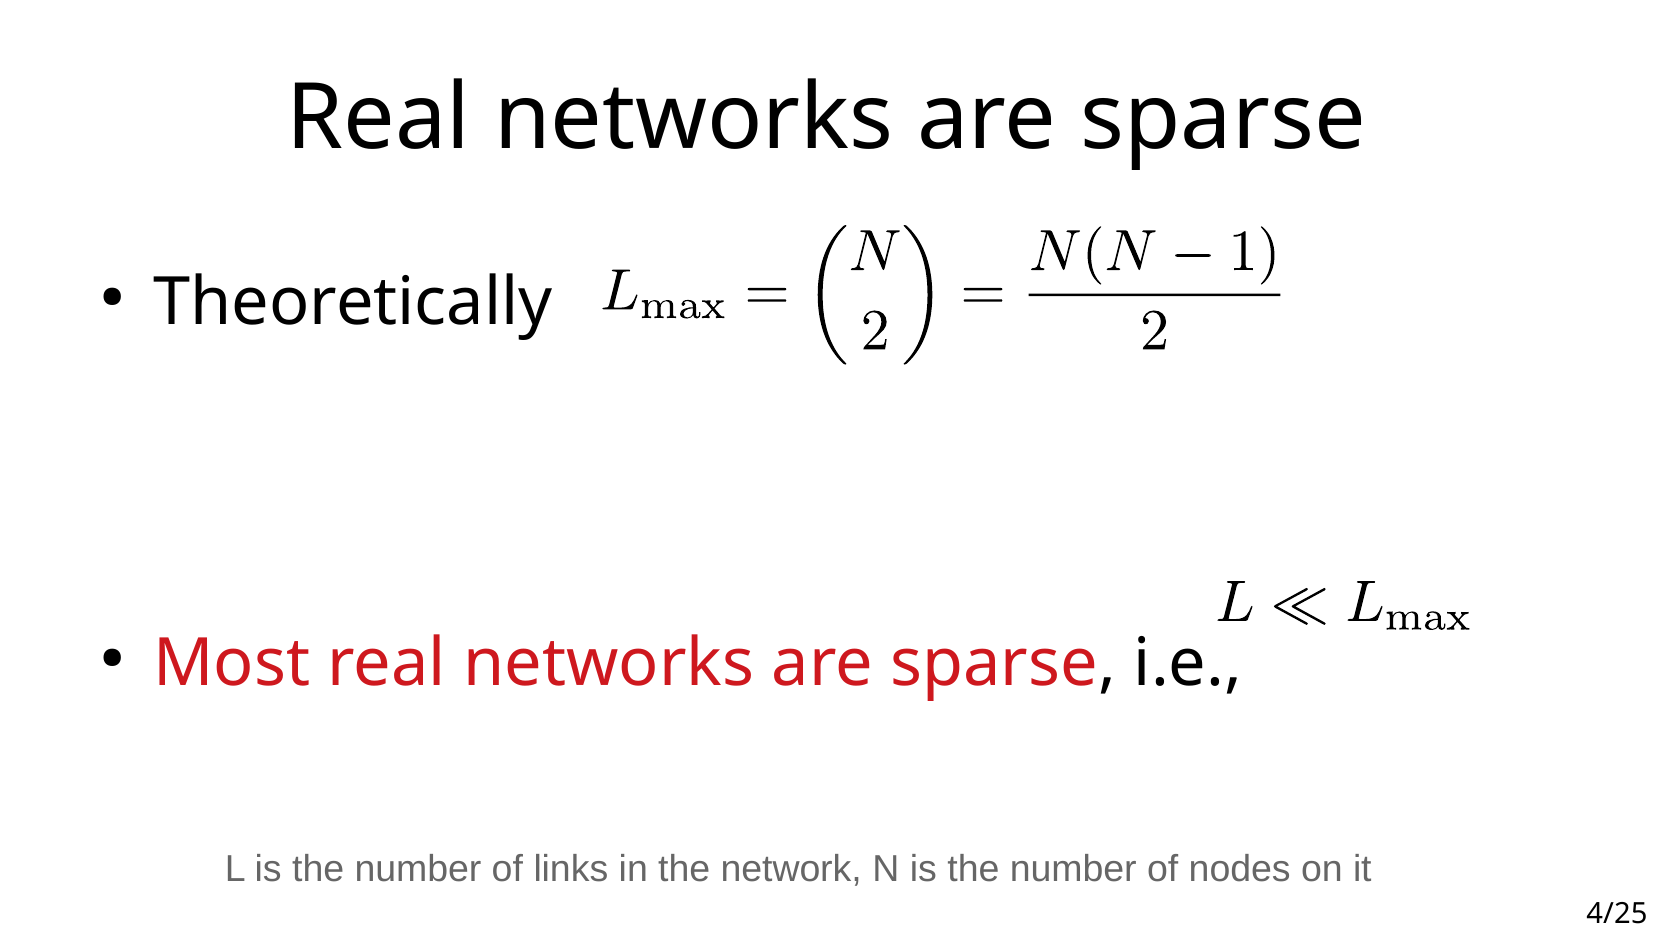

# Real networks are sparse
Theoretically
Most real networks are sparse, i.e.,
L is the number of links in the network, N is the number of nodes on it
4